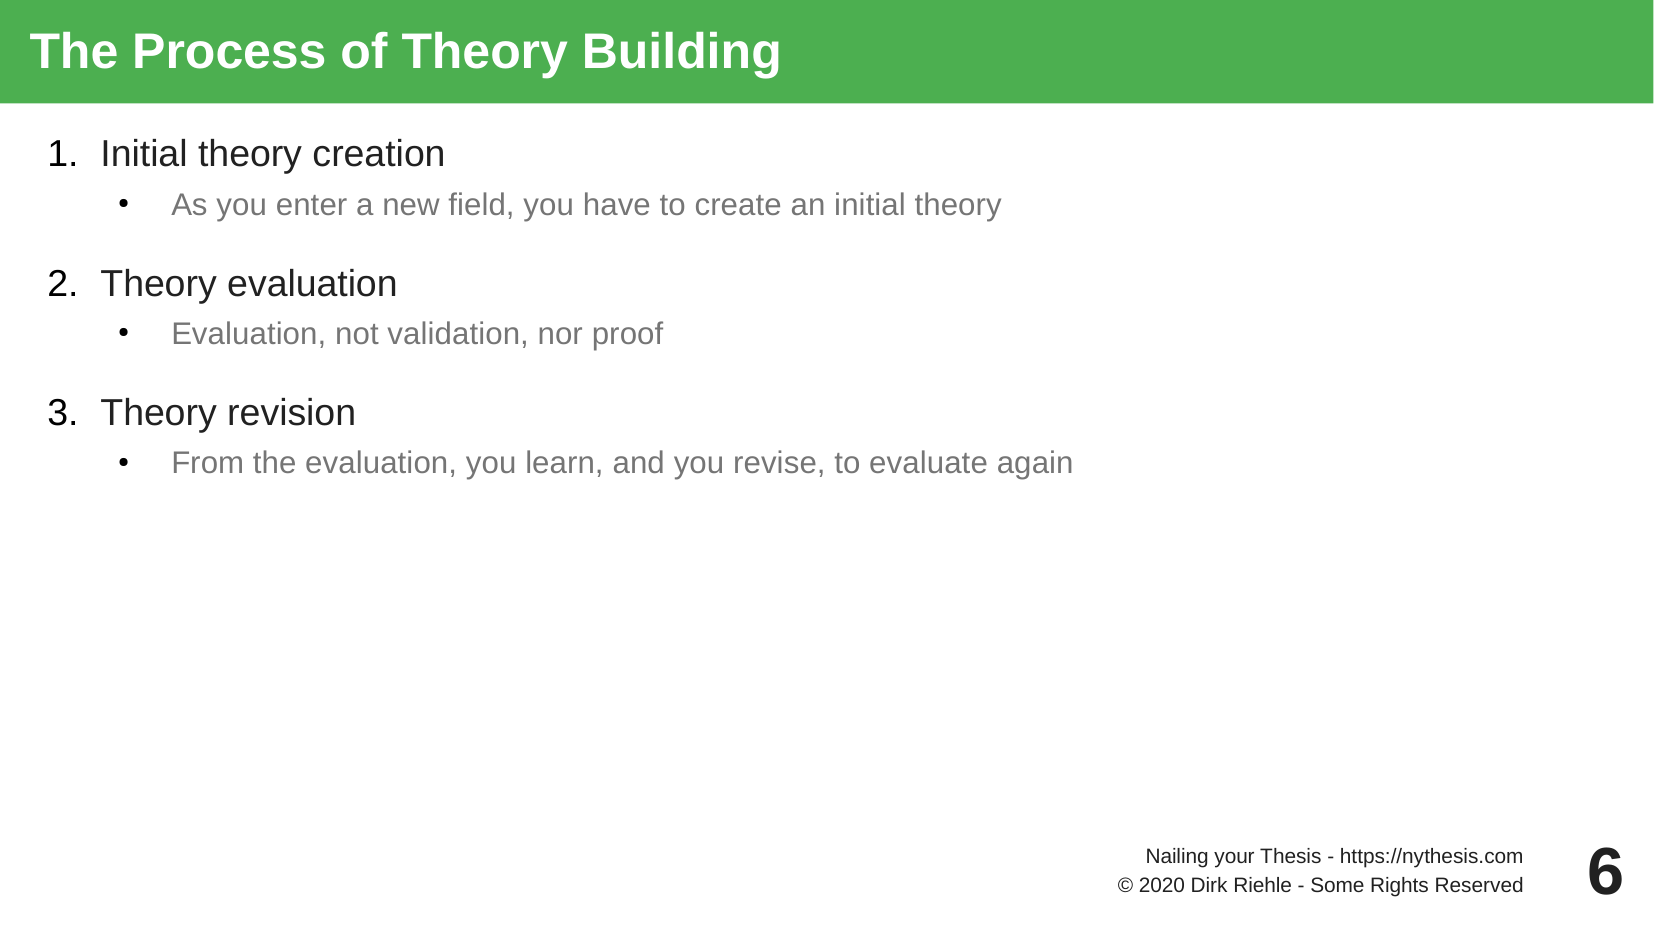

# The Process of Theory Building
Initial theory creation
As you enter a new field, you have to create an initial theory
Theory evaluation
Evaluation, not validation, nor proof
Theory revision
From the evaluation, you learn, and you revise, to evaluate again
Nailing your Thesis - https://nythesis.com
6
© 2020 Dirk Riehle - Some Rights Reserved